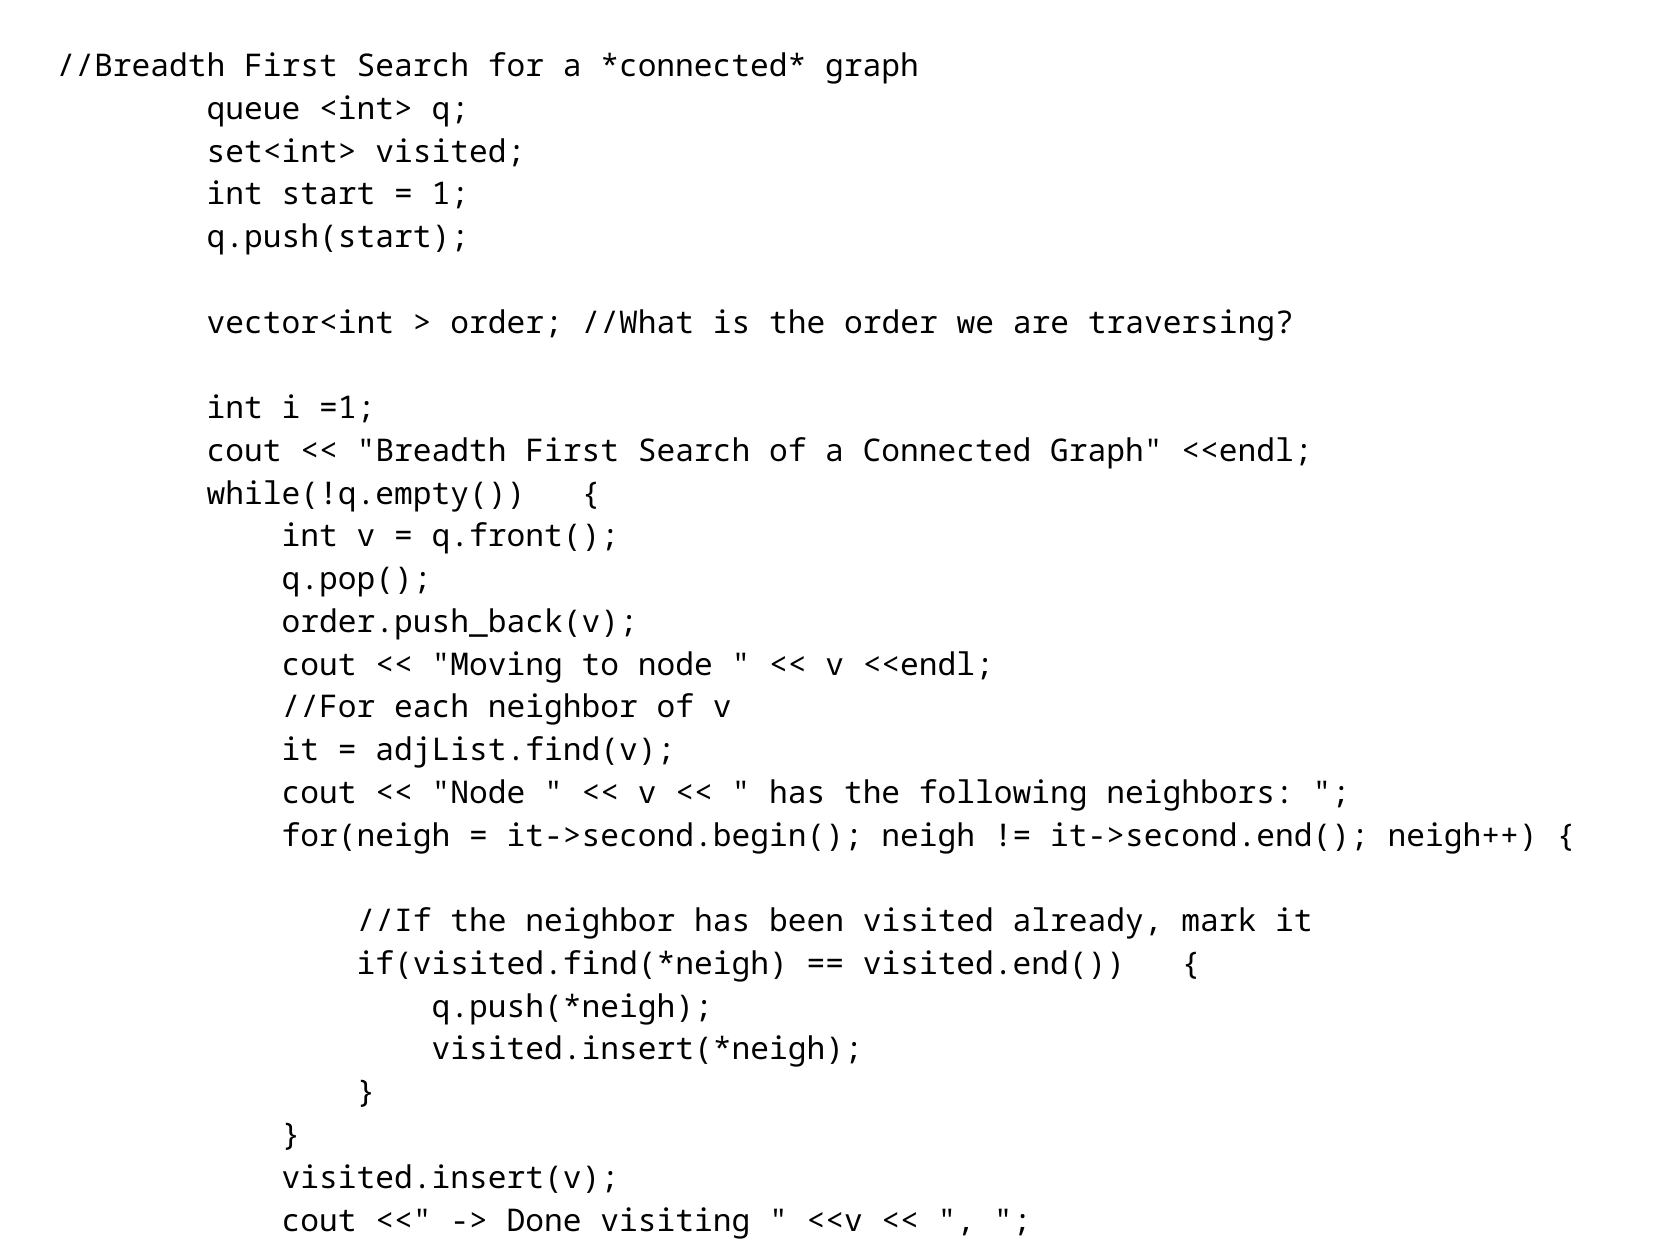

//Breadth First Search for a *connected* graph
		queue <int> q;
		set<int> visited;
		int start = 1;
		q.push(start);
		vector<int > order;	//What is the order we are traversing?
		int i =1;
		cout << "Breadth First Search of a Connected Graph" <<endl;
		while(!q.empty())	{
			int v = q.front();
			q.pop();
			order.push_back(v);
			cout << "Moving to node " << v <<endl;
			//For each neighbor of v
			it = adjList.find(v);
			cout << "Node " << v << " has the following neighbors: ";
			for(neigh = it->second.begin(); neigh != it->second.end(); neigh++)	{
				//If the neighbor has been visited already, mark it
				if(visited.find(*neigh) == visited.end())	{
					q.push(*neigh);
					visited.insert(*neigh);
				}
			}
			visited.insert(v);
			cout <<" -> Done visiting " <<v << ", ";
		}